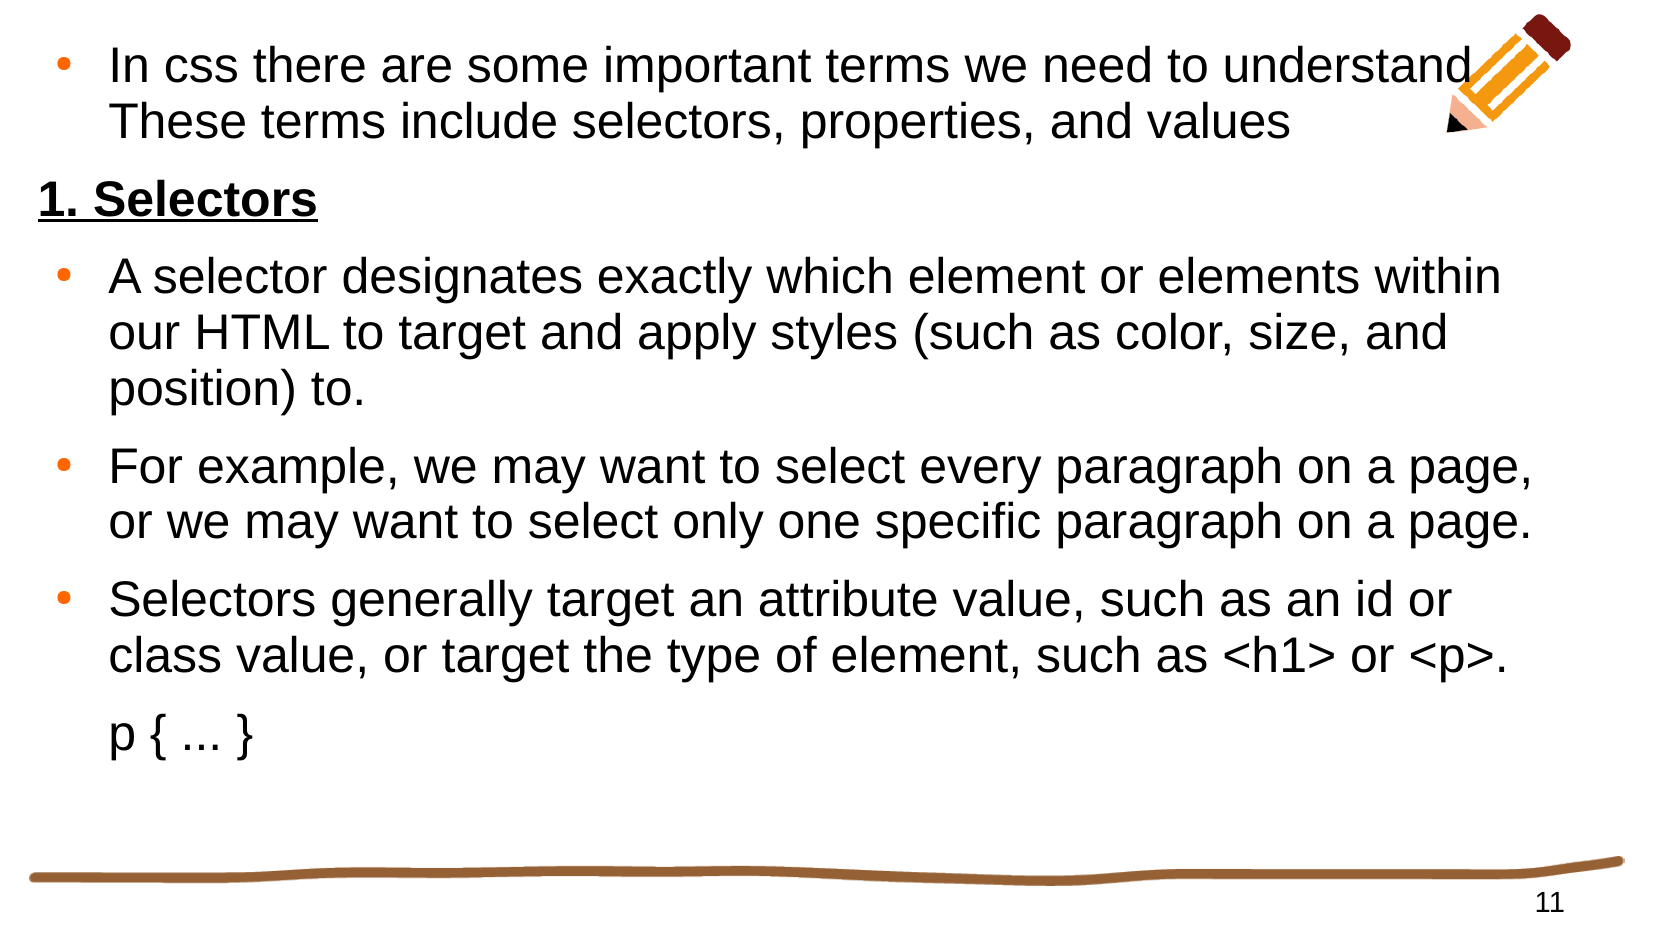

# In css there are some important terms we need to understand These terms include selectors, properties, and values
1. Selectors
A selector designates exactly which element or elements within our HTML to target and apply styles (such as color, size, and position) to.
For example, we may want to select every paragraph on a page, or we may want to select only one specific paragraph on a page.
Selectors generally target an attribute value, such as an id or class value, or target the type of element, such as <h1> or <p>.
p { ... }
11